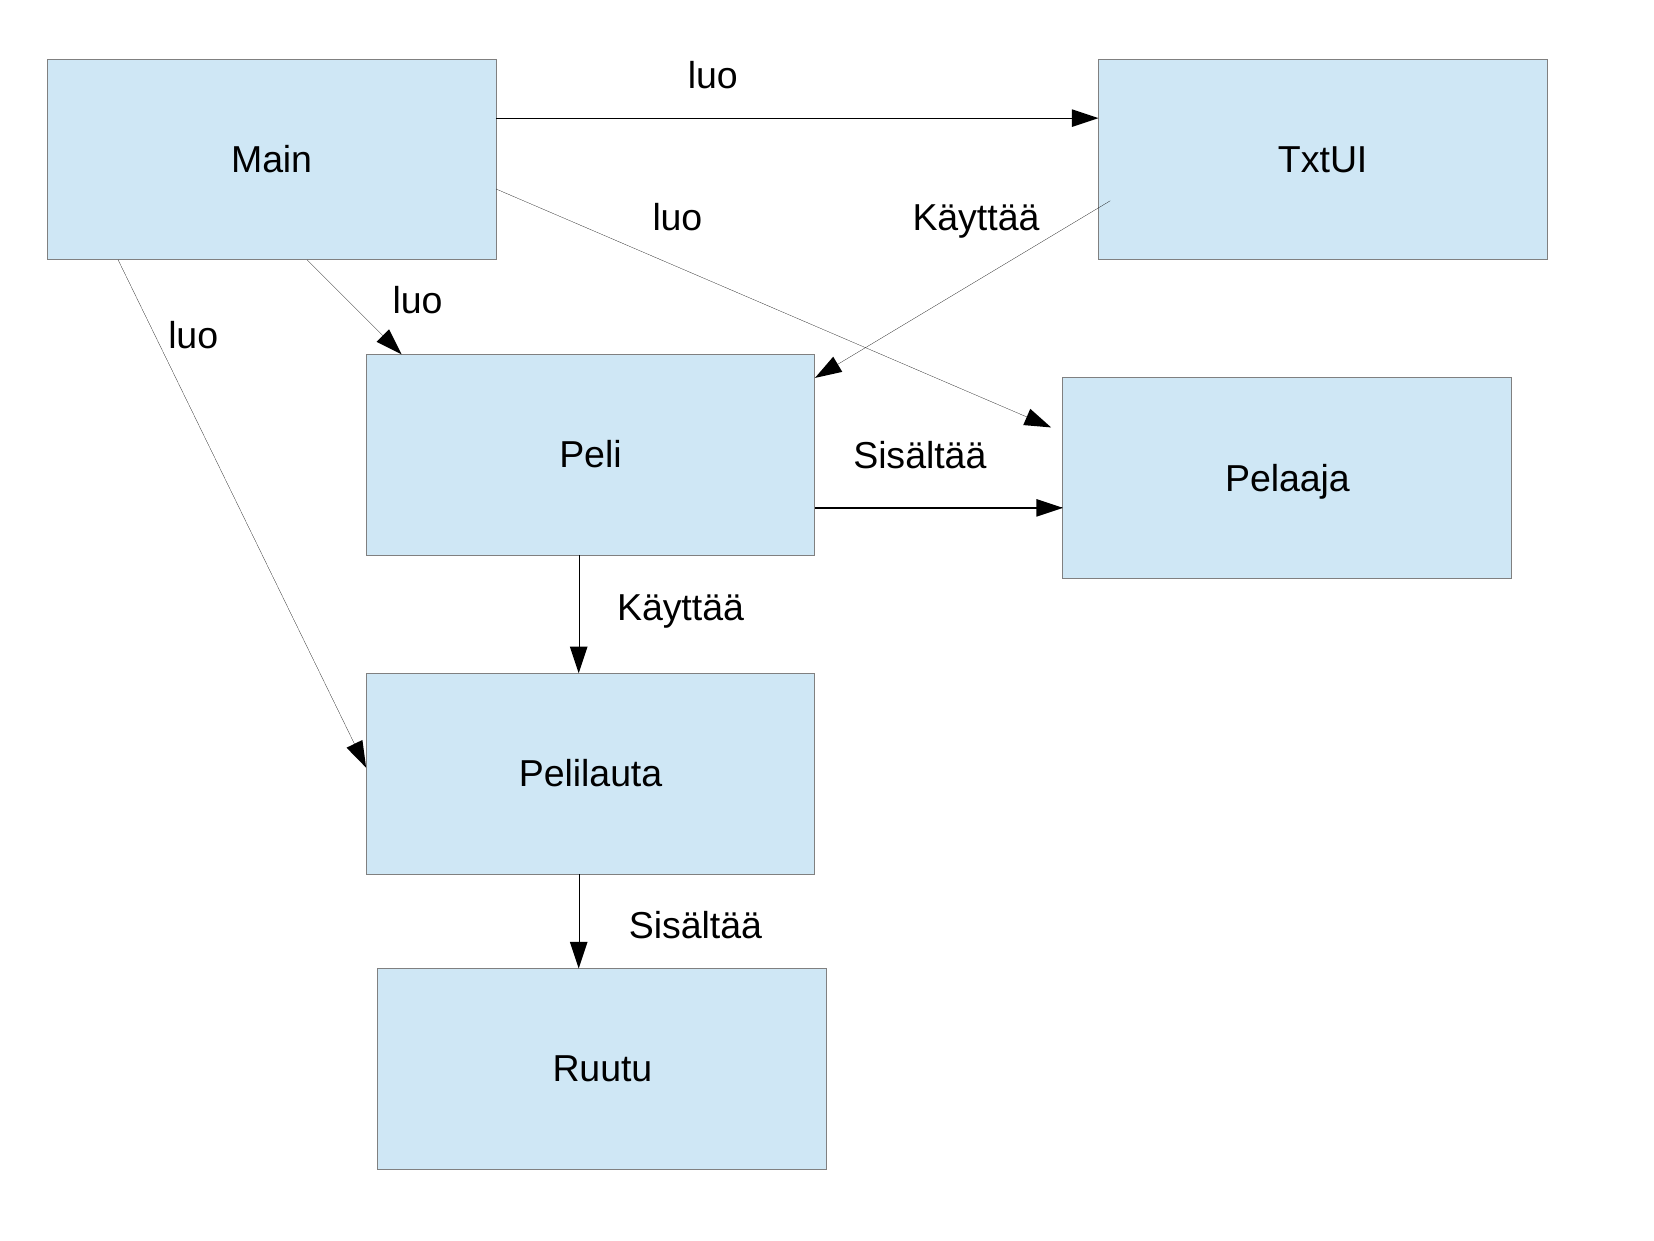

luo
Main
TxtUI
luo
Käyttää
luo
luo
Peli
Pelaaja
Sisältää
Käyttää
Pelilauta
Sisältää
Ruutu